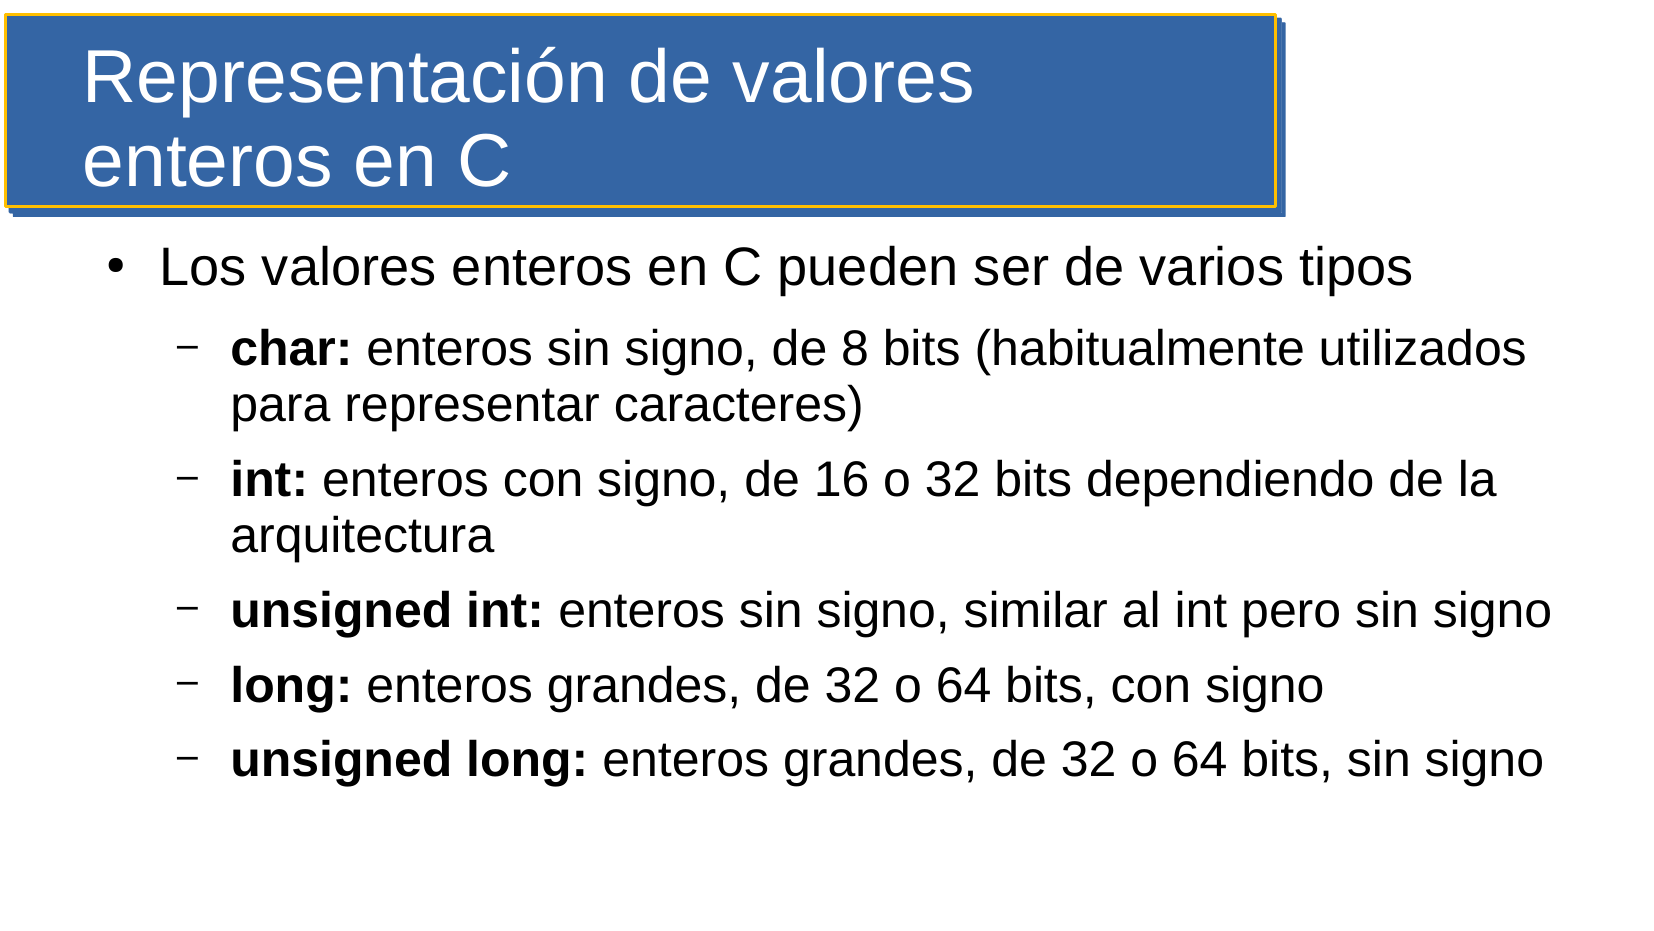

# Representación de valores enteros en C
Los valores enteros en C pueden ser de varios tipos
char: enteros sin signo, de 8 bits (habitualmente utilizados para representar caracteres)
int: enteros con signo, de 16 o 32 bits dependiendo de la arquitectura
unsigned int: enteros sin signo, similar al int pero sin signo
long: enteros grandes, de 32 o 64 bits, con signo
unsigned long: enteros grandes, de 32 o 64 bits, sin signo